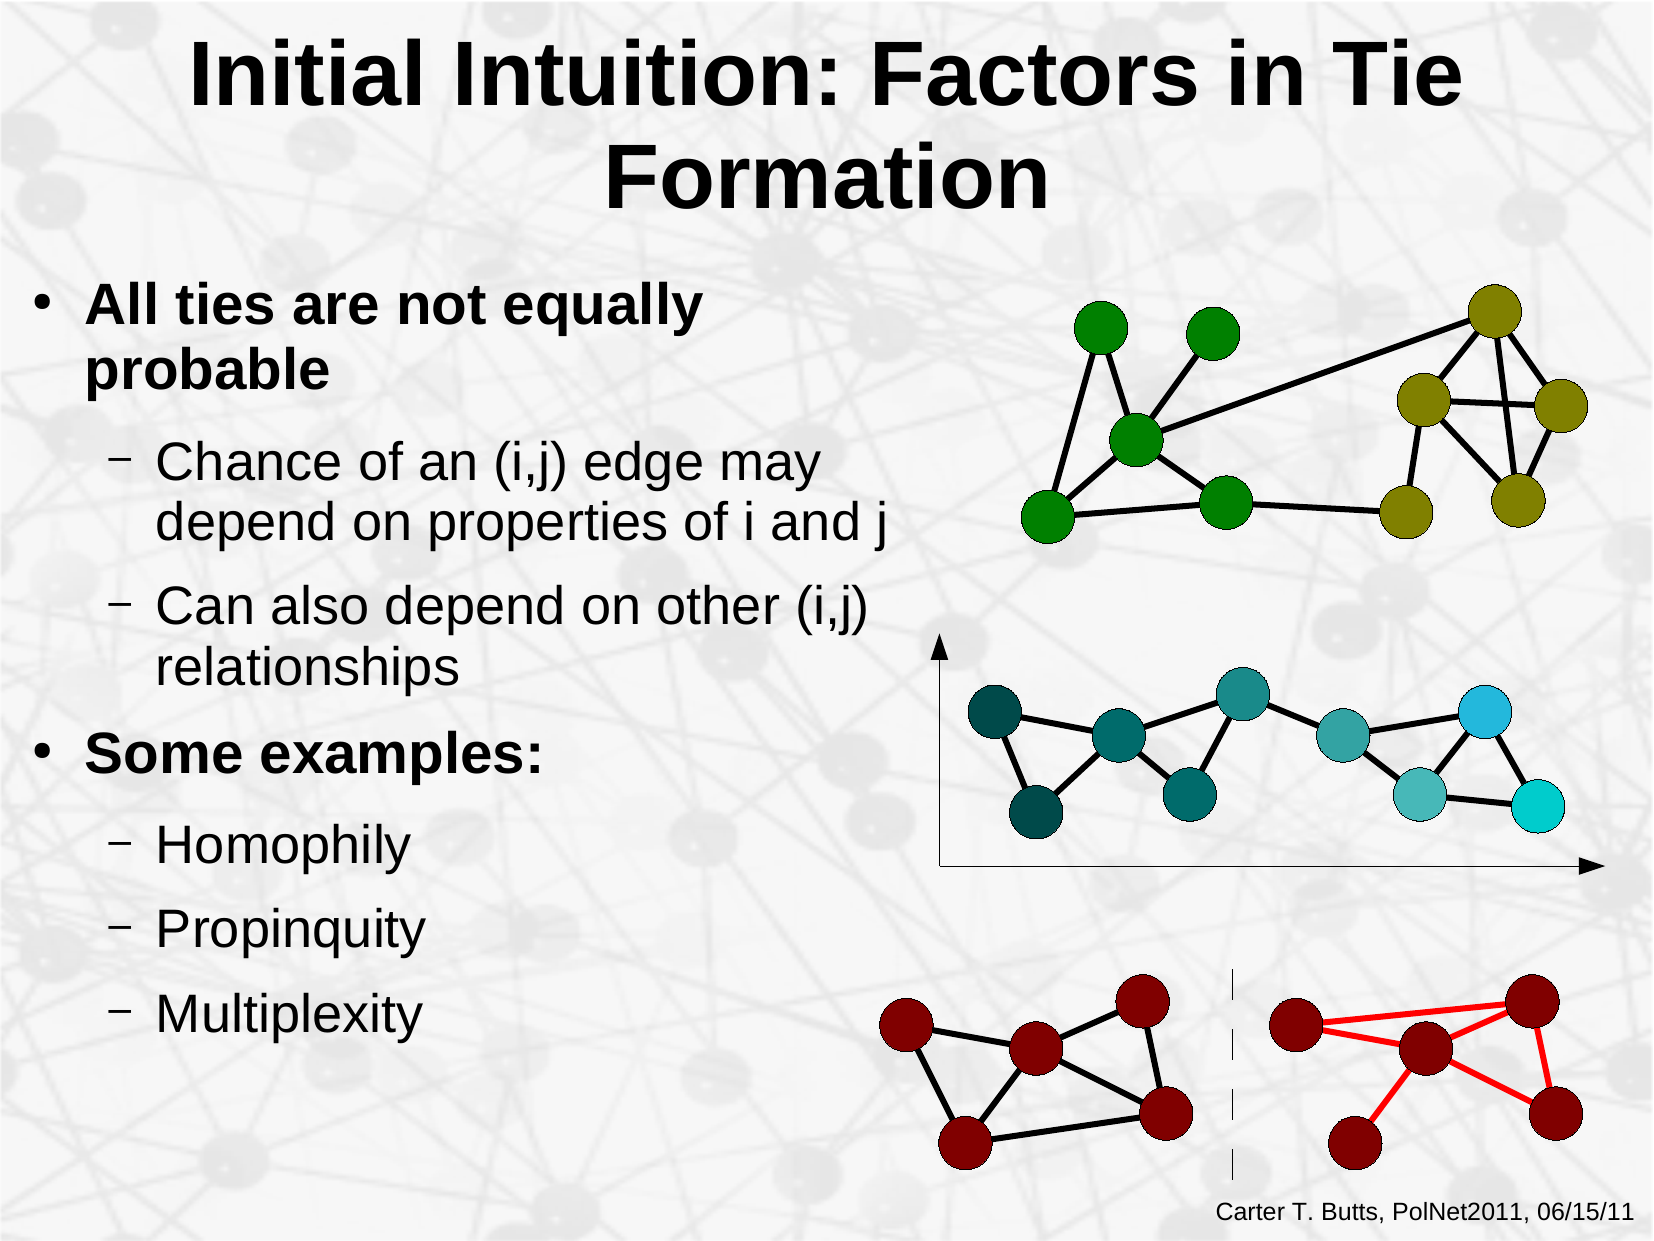

# Initial Intuition: Factors in Tie Formation
All ties are not equally probable
Chance of an (i,j) edge may depend on properties of i and j
Can also depend on other (i,j) relationships
Some examples:
Homophily
Propinquity
Multiplexity